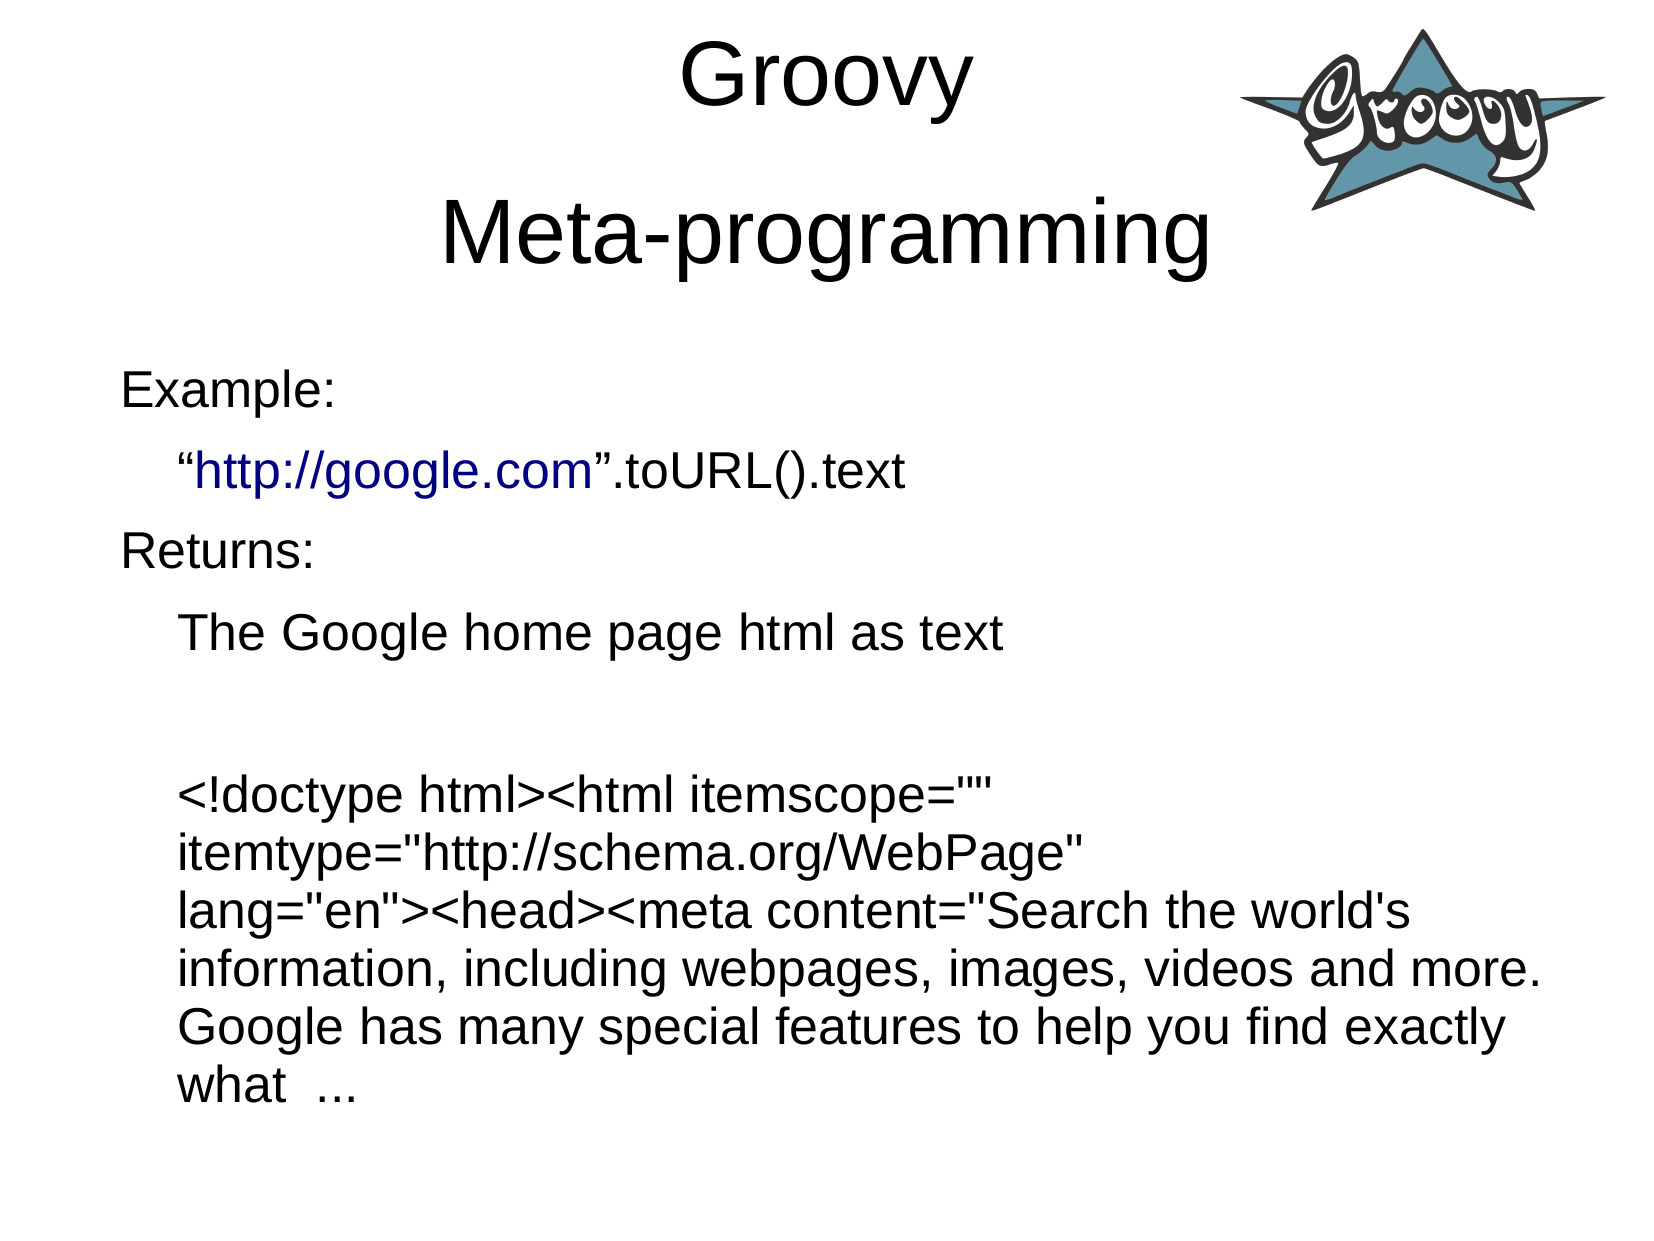

# Groovy Meta-programming
Example:
“http://google.com”.toURL().text
Returns:
The Google home page html as text
<!doctype html><html itemscope="" itemtype="http://schema.org/WebPage" lang="en"><head><meta content="Search the world's information, including webpages, images, videos and more. Google has many special features to help you find exactly what ...